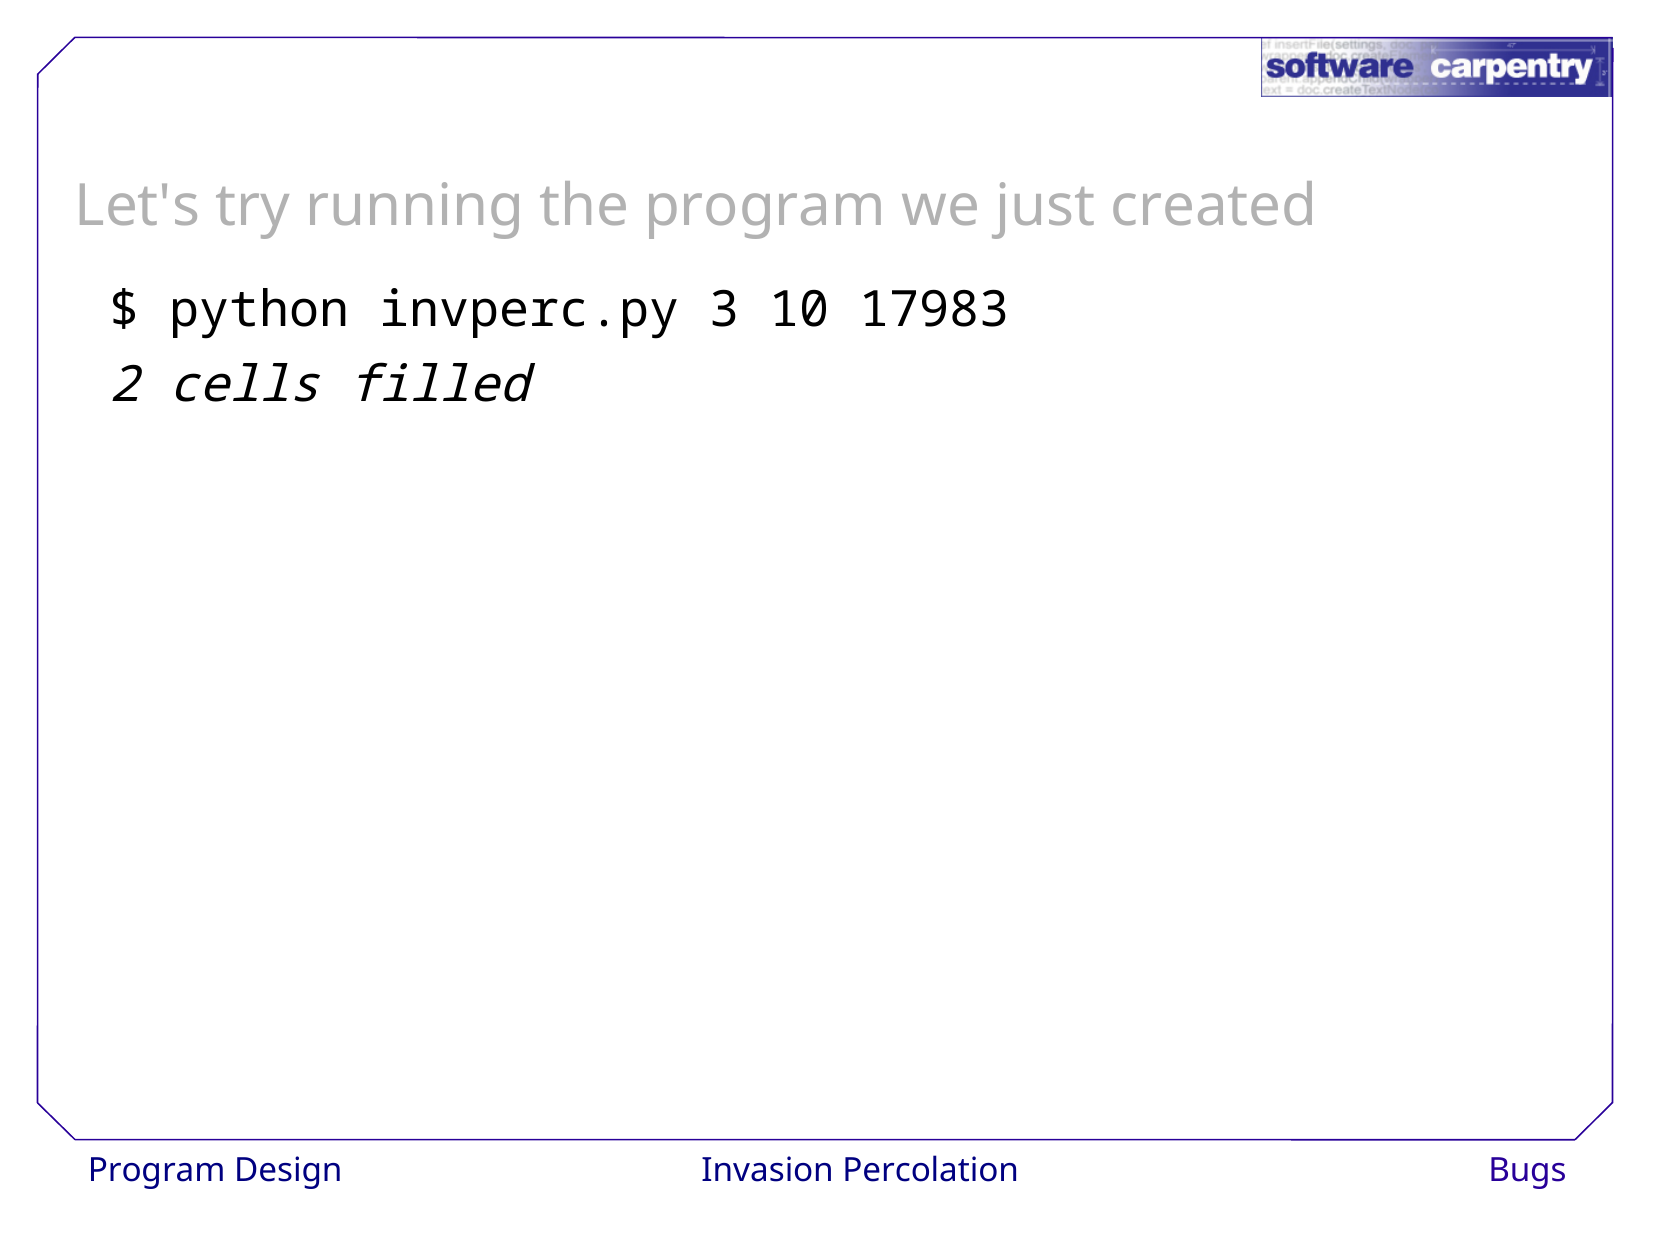

Let's try running the program we just created
$ python invperc.py 3 10 17983
2 cells filled